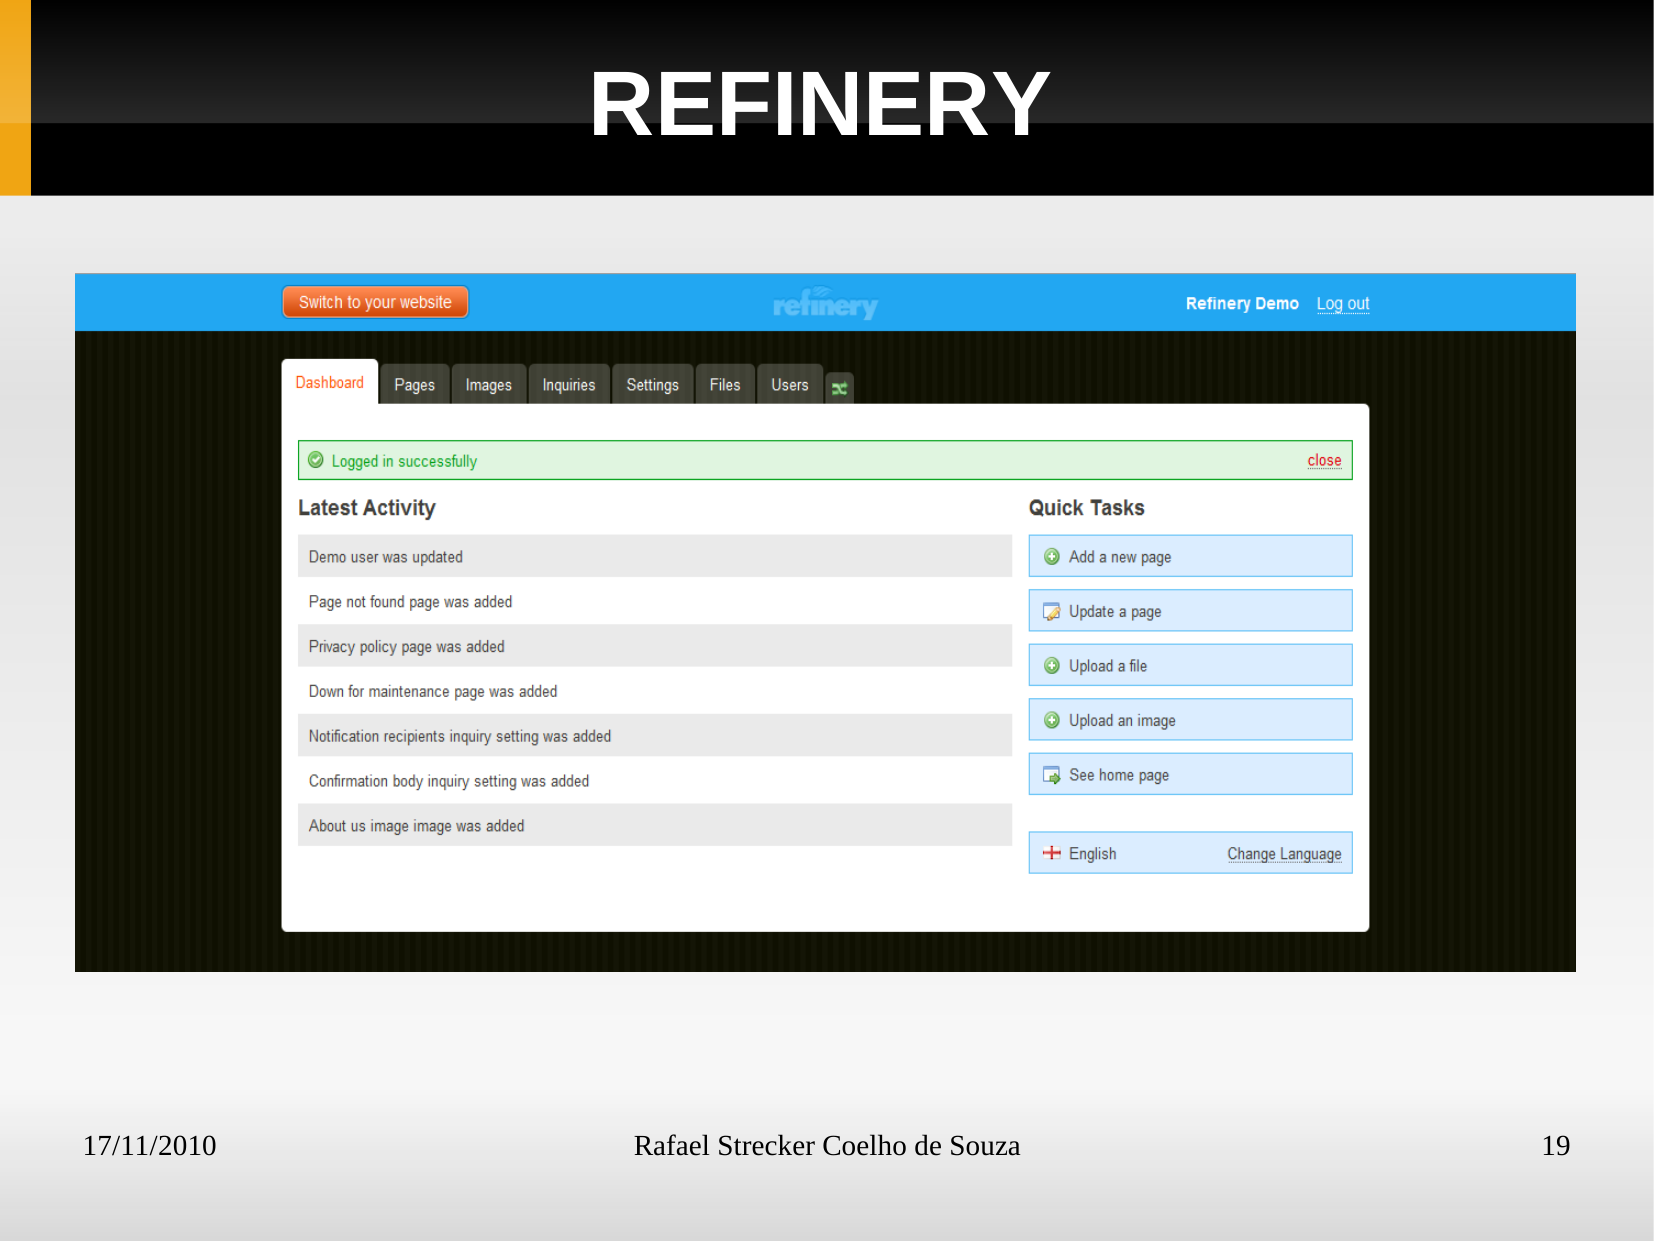

# REFINERY
17/11/2010
Rafael Strecker Coelho de Souza
19